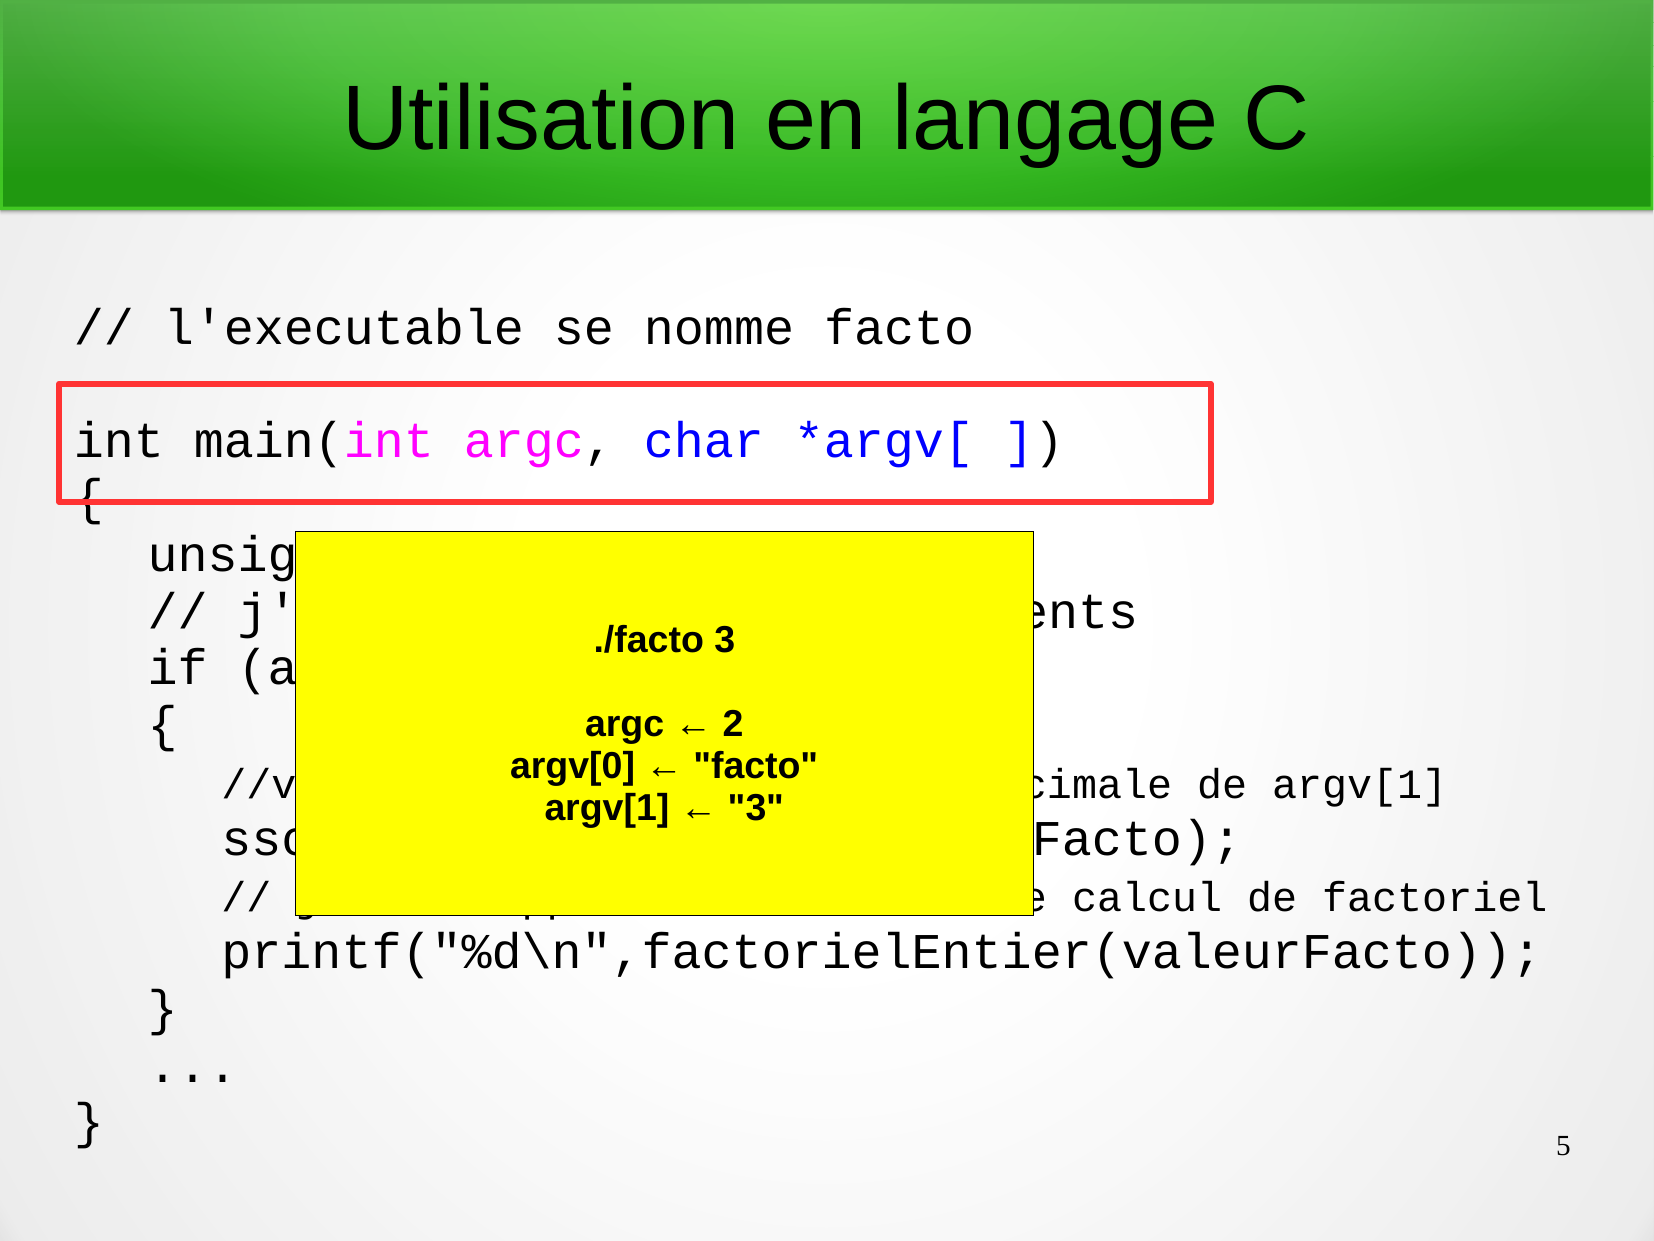

# Utilisation en langage C
// l'executable se nomme facto
int main(int argc, char *argv[ ])
{
	unsigned int valeurFacto;
	// j'ai le bon nombre d'arguments
	if (argc==2)
	{
		//valeurFacto prend la valeur décimale de argv[1]
		sscanf(argv[1],"%d",&valeurFacto);
		// je fais appel à la fonction de calcul de factoriel
		printf("%d\n",factorielEntier(valeurFacto));
	}
	...
}
./facto 3
argc ← 2
argv[0] ← "facto"
argv[1] ← "3"
5